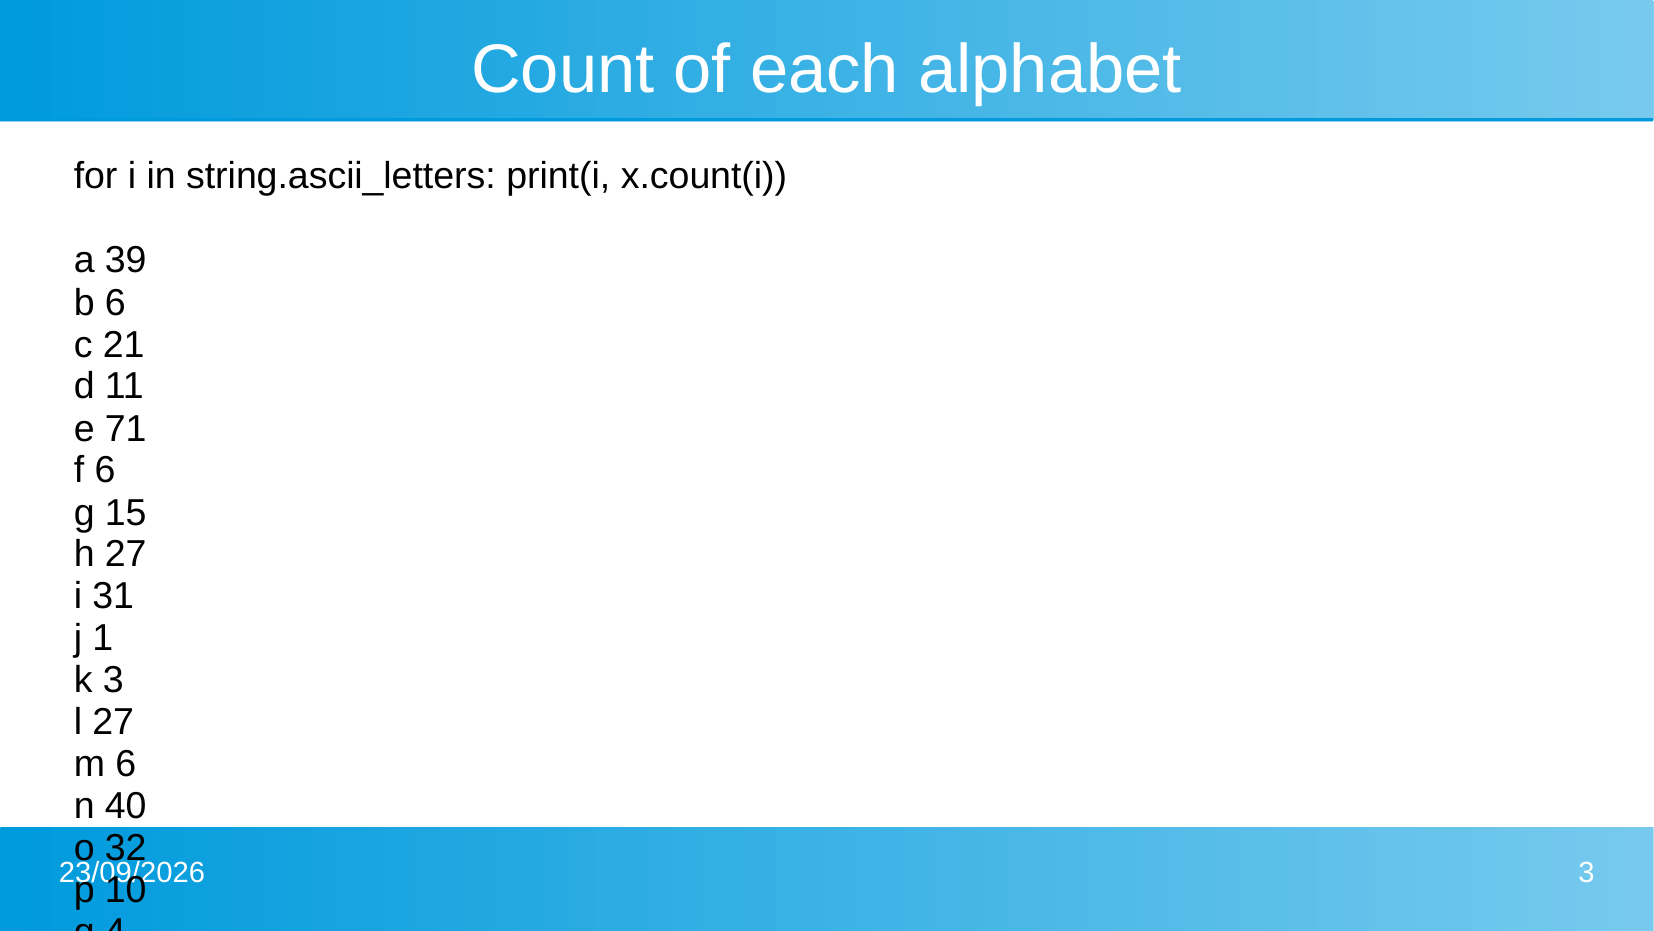

# Count of each alphabet
for i in string.ascii_letters: print(i, x.count(i))
a 39
b 6
c 21
d 11
e 71
f 6
g 15
h 27
i 31
j 1
k 3
l 27
m 6
n 40
o 32
p 10
q 4
r 31
s 37
t 59
u 13
v 3
w 6
x 1
y 12
z 1
A 2
B 0
C 0
D 0
E 0
F 0
G 0
H 0
I 1
J 0
K 0
L 1
M 0
N 1
O 1
P 5
Q 0
R 1
S 2
T 1
U 0
V 0
W 0
X 0
Y 0
Z 0
3